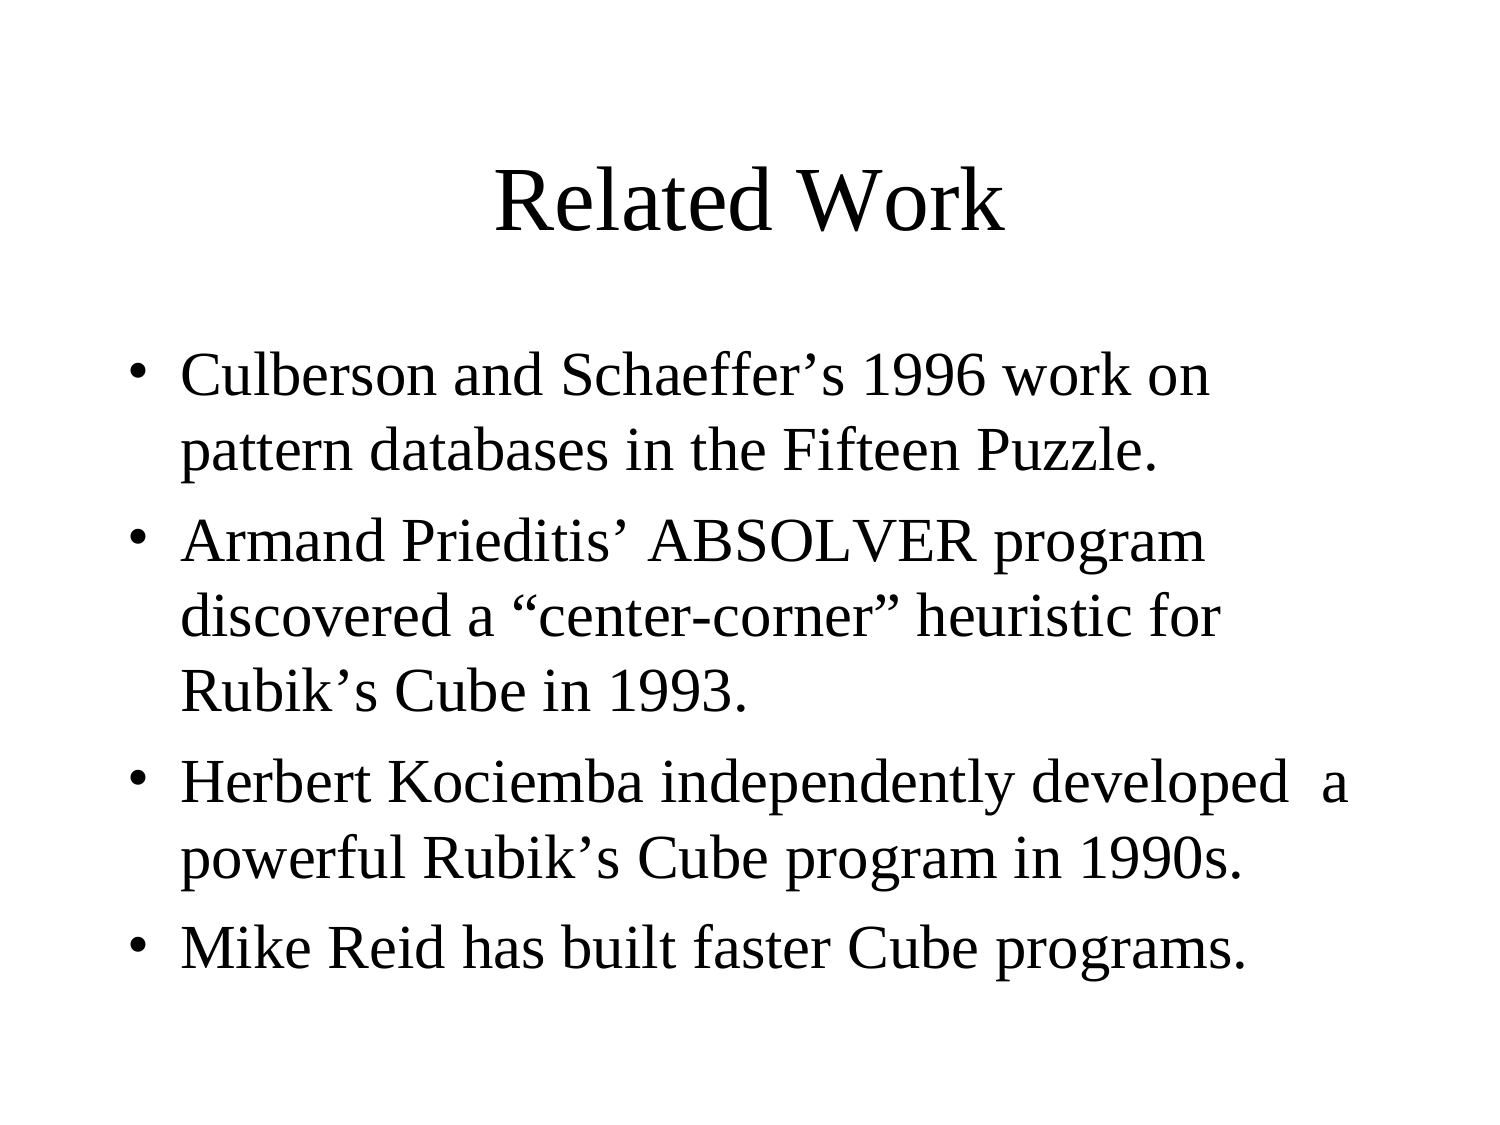

# Related Work
Culberson and Schaeffer’s 1996 work on pattern databases in the Fifteen Puzzle.
Armand Prieditis’ ABSOLVER program discovered a “center-corner” heuristic for Rubik’s Cube in 1993.
Herbert Kociemba independently developed a powerful Rubik’s Cube program in 1990s.
Mike Reid has built faster Cube programs.